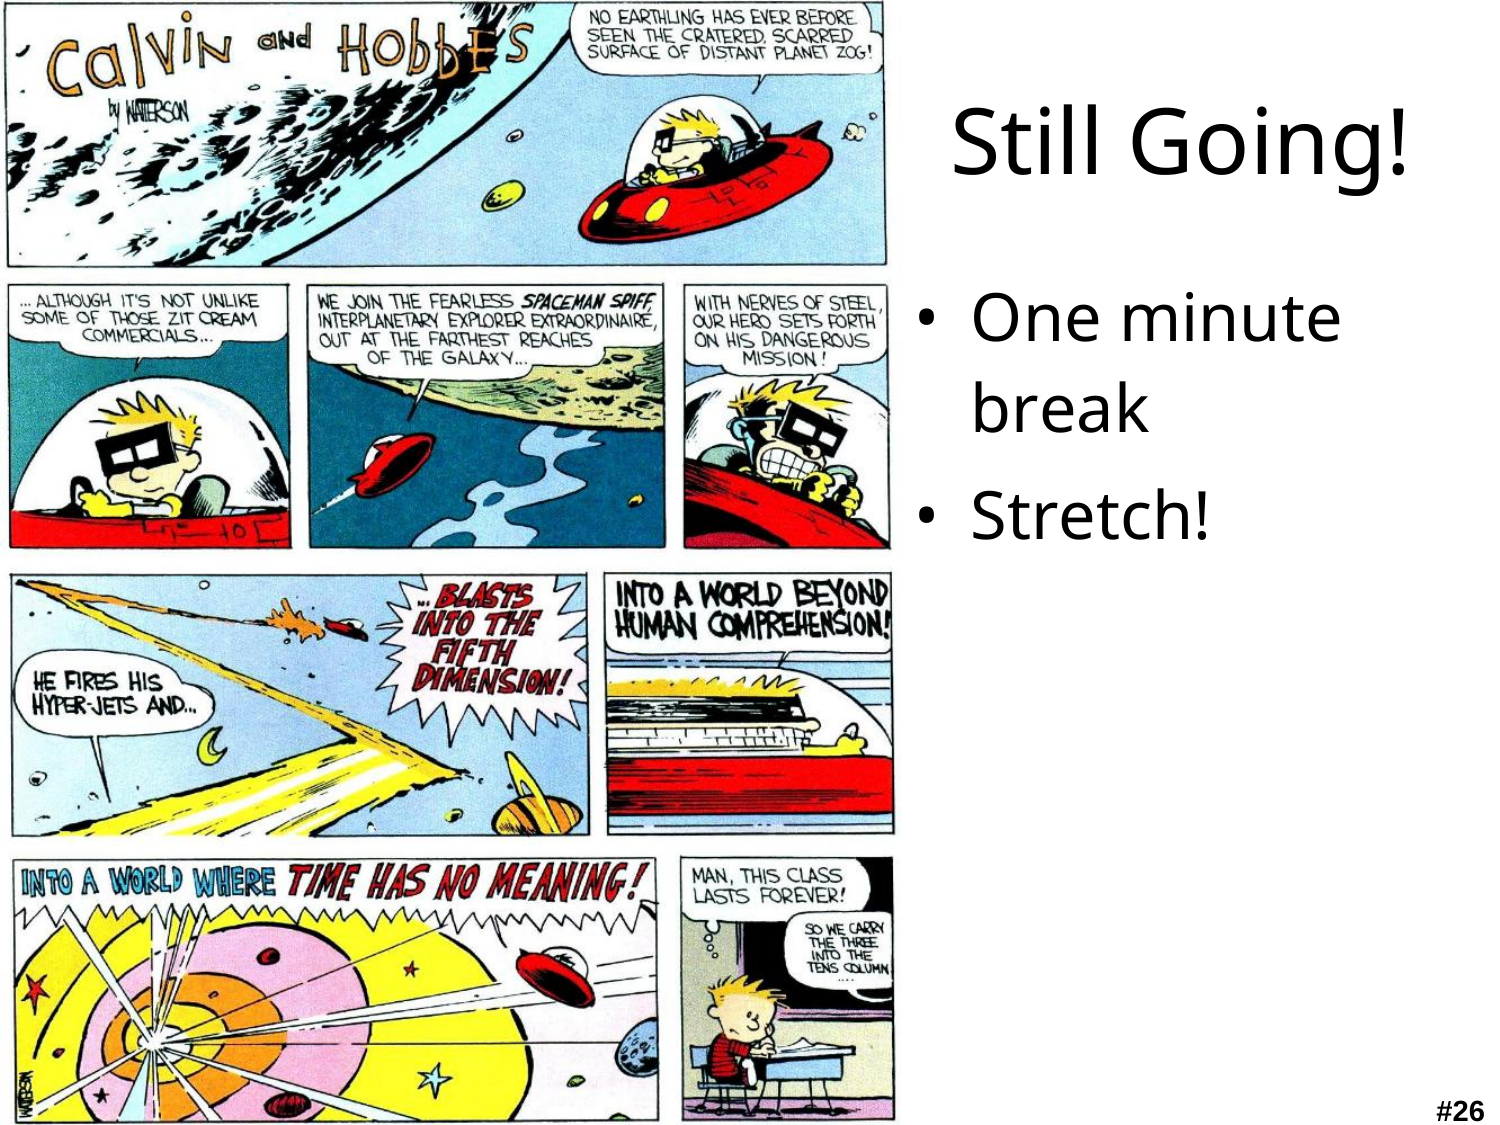

# Still Going!
One minute break
Stretch!
26